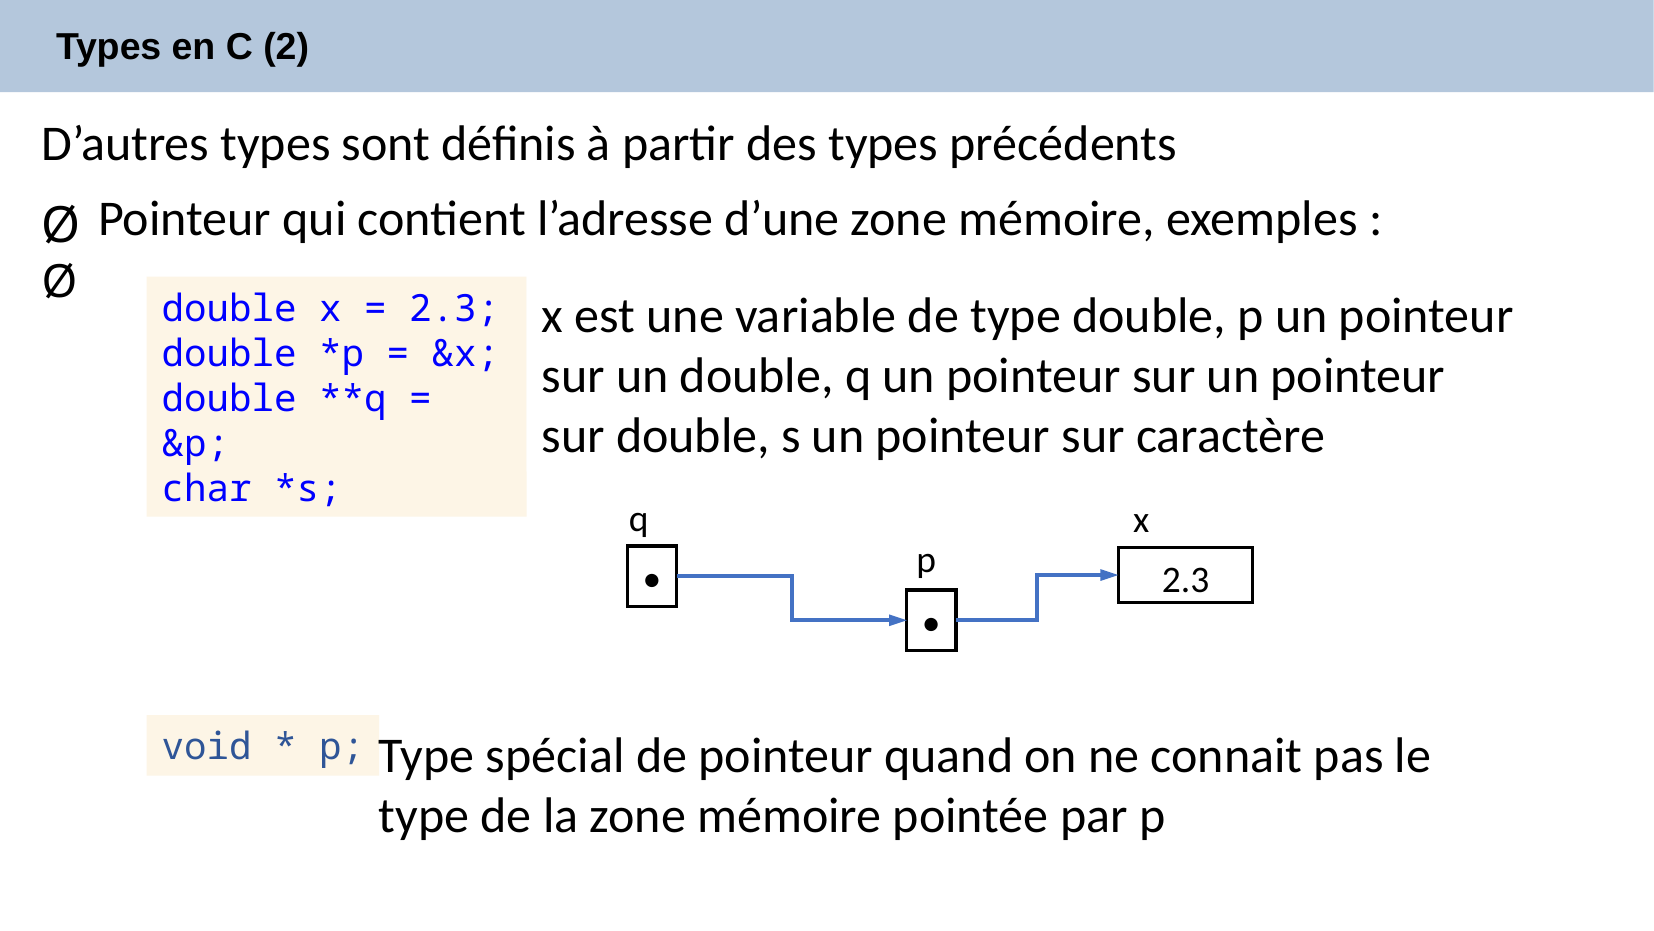

Types en C (2)
D’autres types sont définis à partir des types précédents
Pointeur qui contient l’adresse d’une zone mémoire, exemples :
x est une variable de type double, p un pointeur sur un double, q un pointeur sur un pointeur sur double, s un pointeur sur caractère
double x = 2.3;
double *p = &x;
double **q = &p;
char *s;
q
x
p
•
2.3
•
void * p;
Type spécial de pointeur quand on ne connait pas le type de la zone mémoire pointée par p